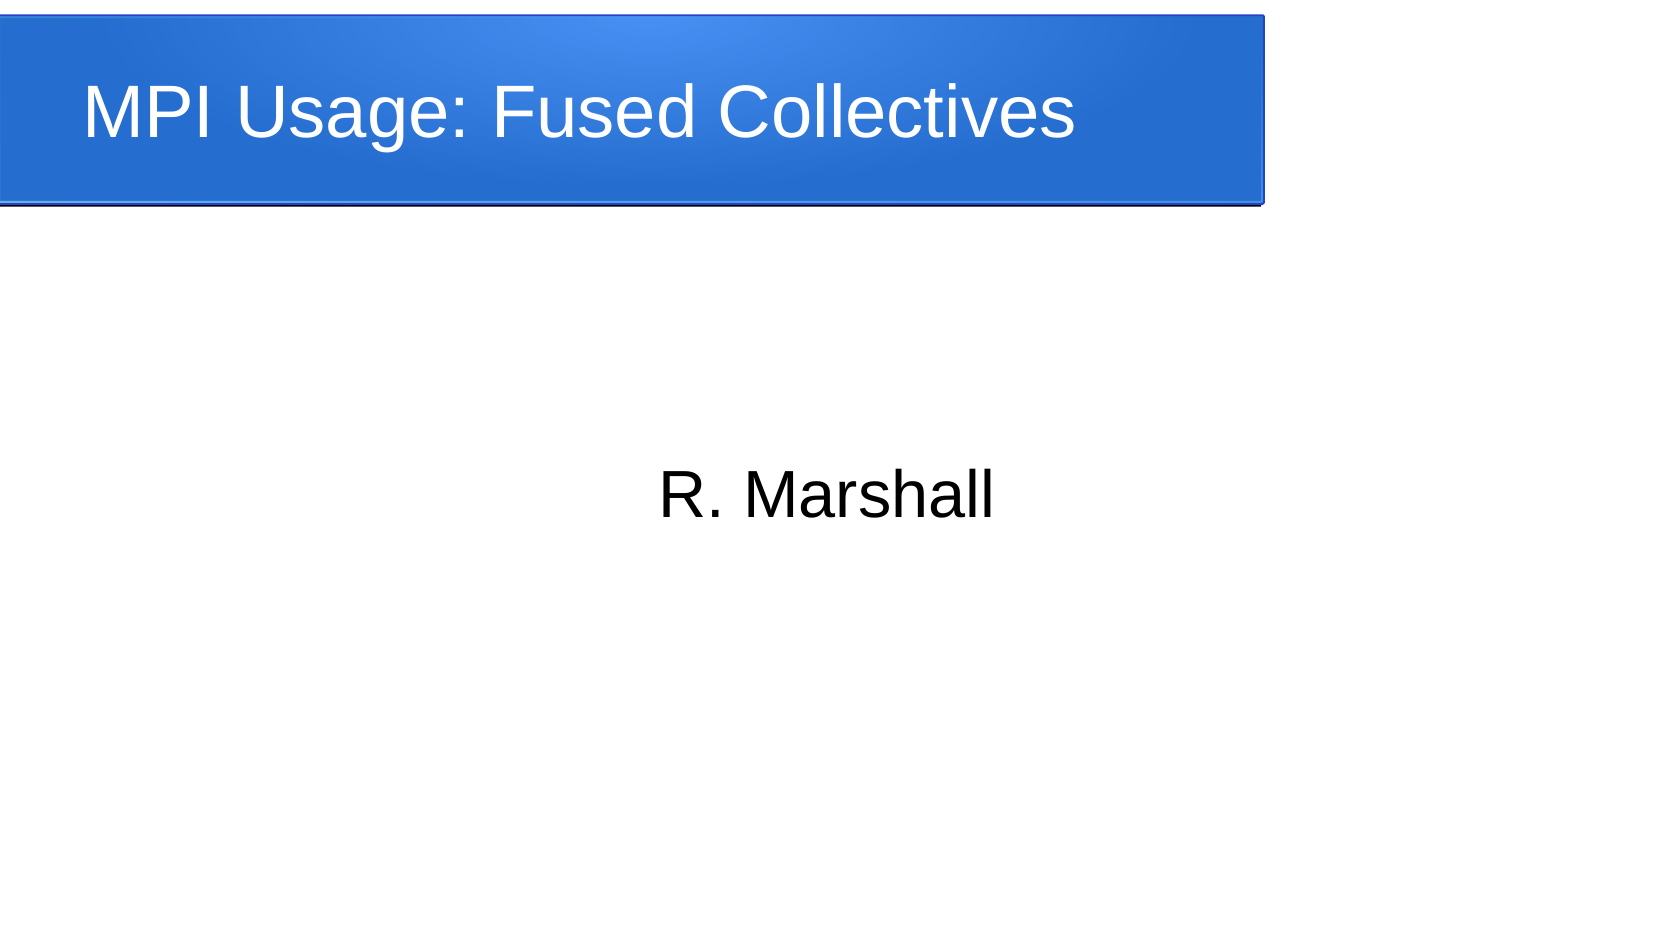

# MPI Usage: Fused Collectives
R. Marshall